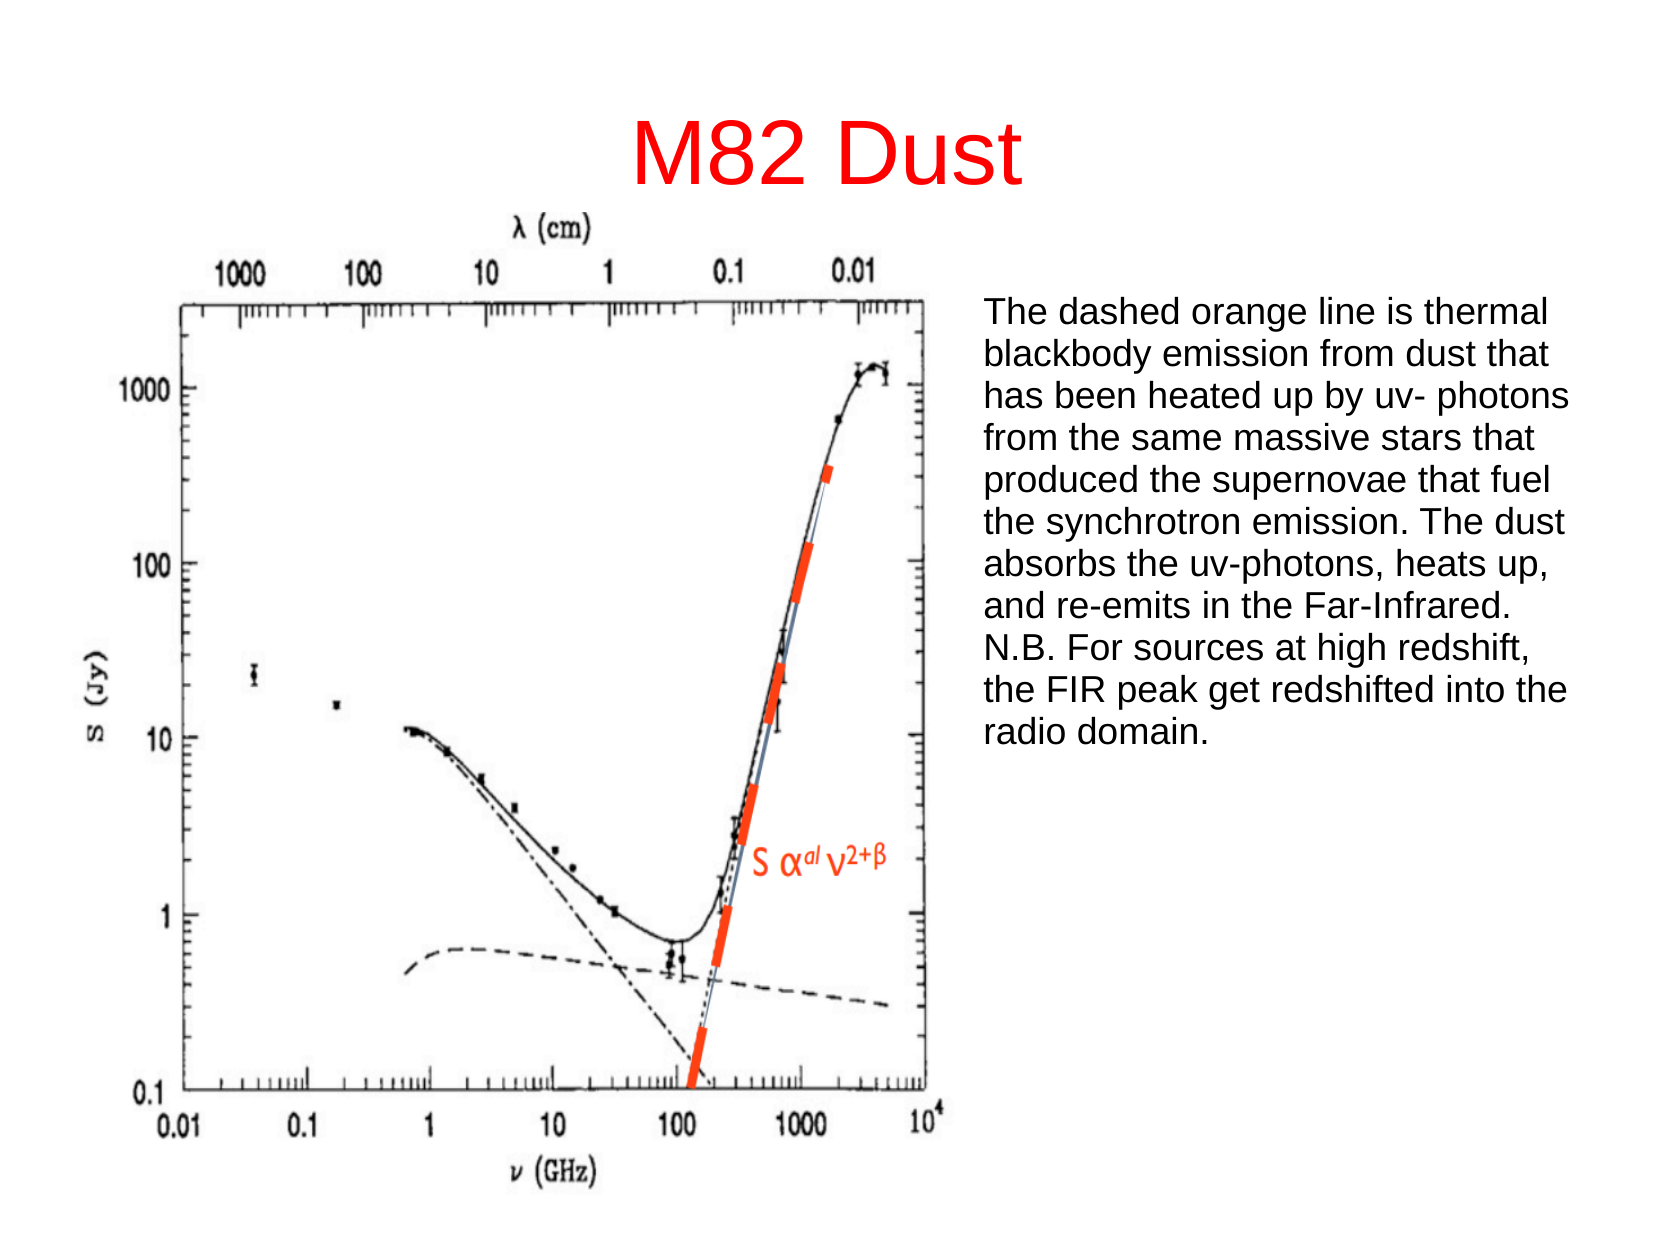

# M82 Dust
The dashed orange line is thermal blackbody emission from dust that has been heated up by uv- photons from the same massive stars that produced the supernovae that fuel the synchrotron emission. The dust absorbs the uv-photons, heats up, and re-emits in the Far-Infrared. N.B. For sources at high redshift, the FIR peak get redshifted into the radio domain.